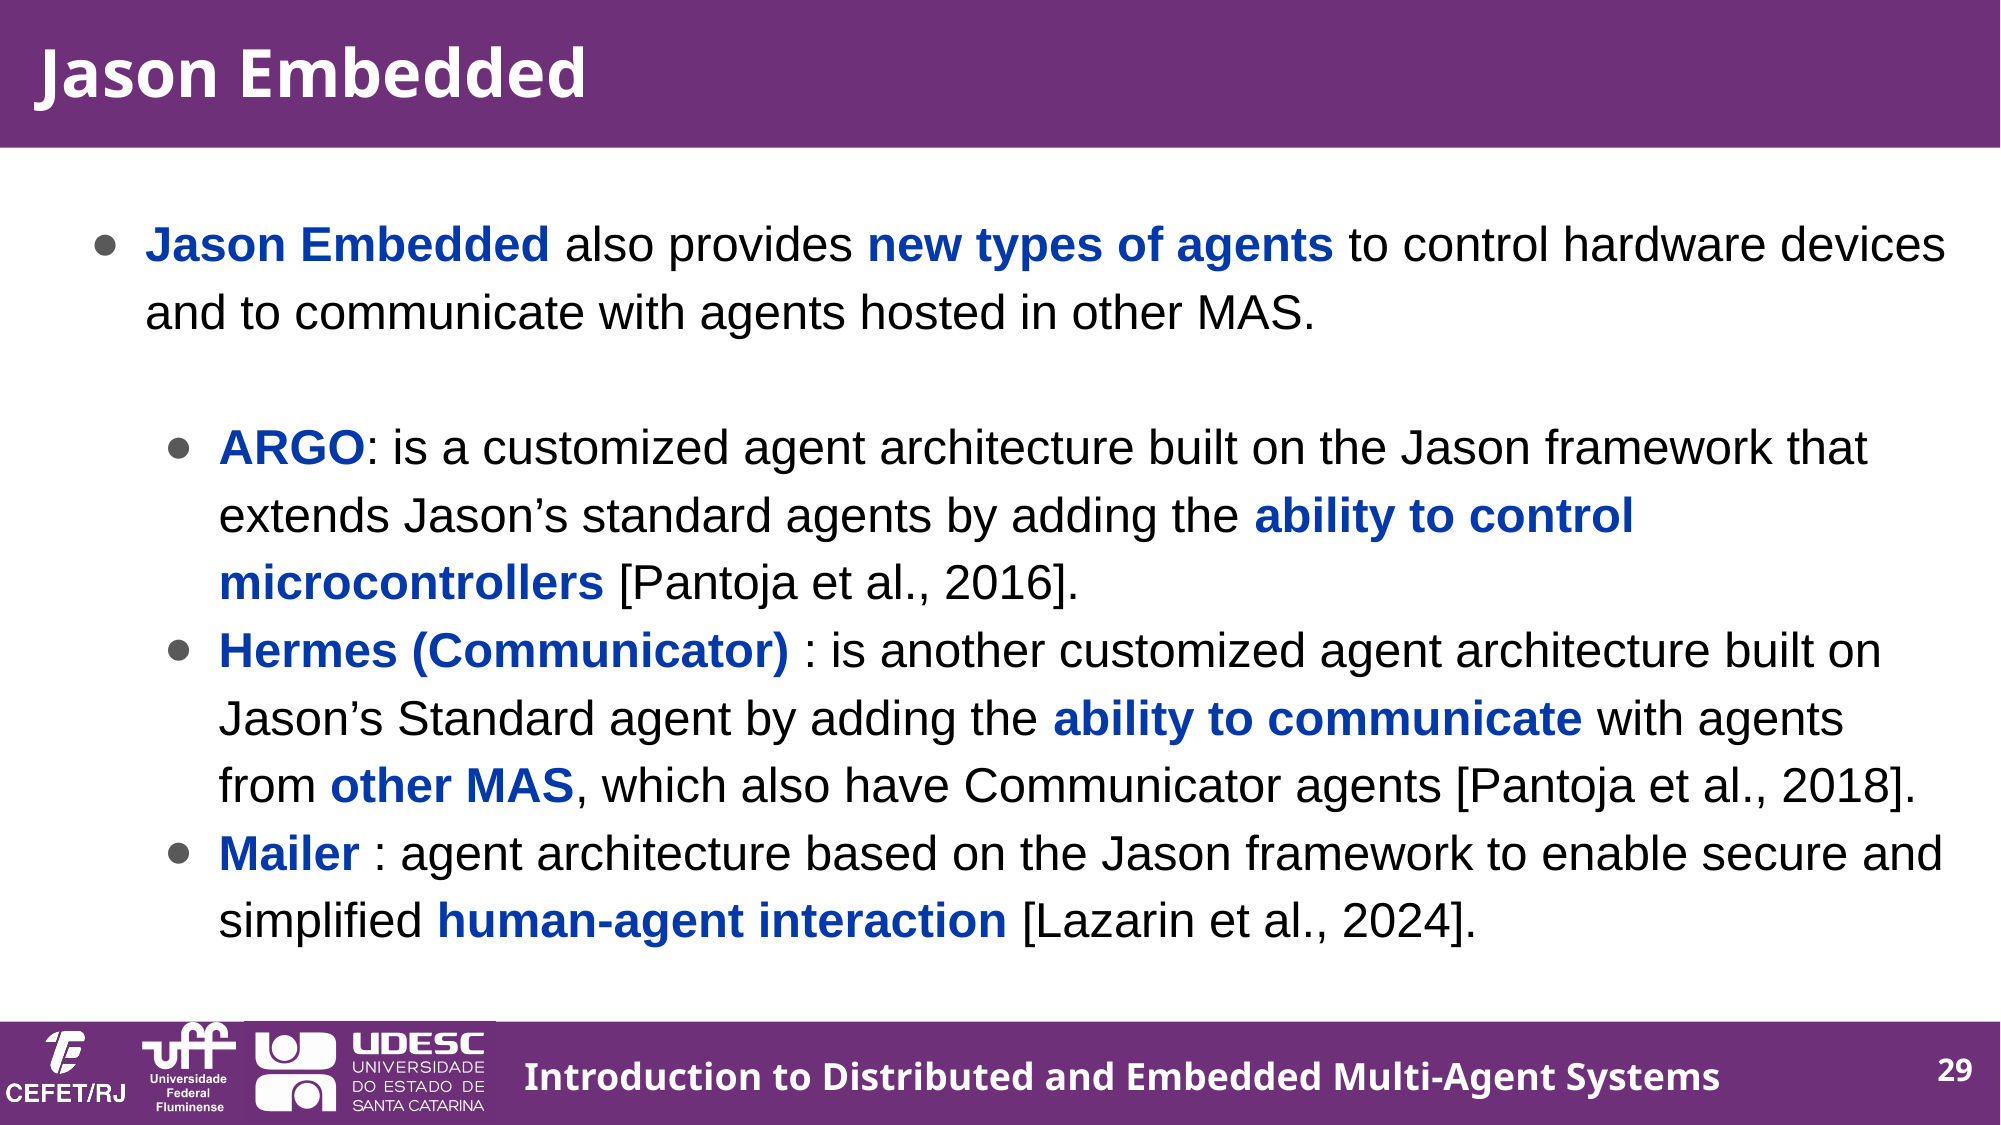

Jason Embedded
Jason Embedded also provides new types of agents to control hardware devices and to communicate with agents hosted in other MAS.
ARGO: is a customized agent architecture built on the Jason framework that extends Jason’s standard agents by adding the ability to control microcontrollers [Pantoja et al., 2016].
Hermes (Communicator) : is another customized agent architecture built on Jason’s Standard agent by adding the ability to communicate with agents from other MAS, which also have Communicator agents [Pantoja et al., 2018].
Mailer : agent architecture based on the Jason framework to enable secure and simplified human-agent interaction [Lazarin et al., 2024].